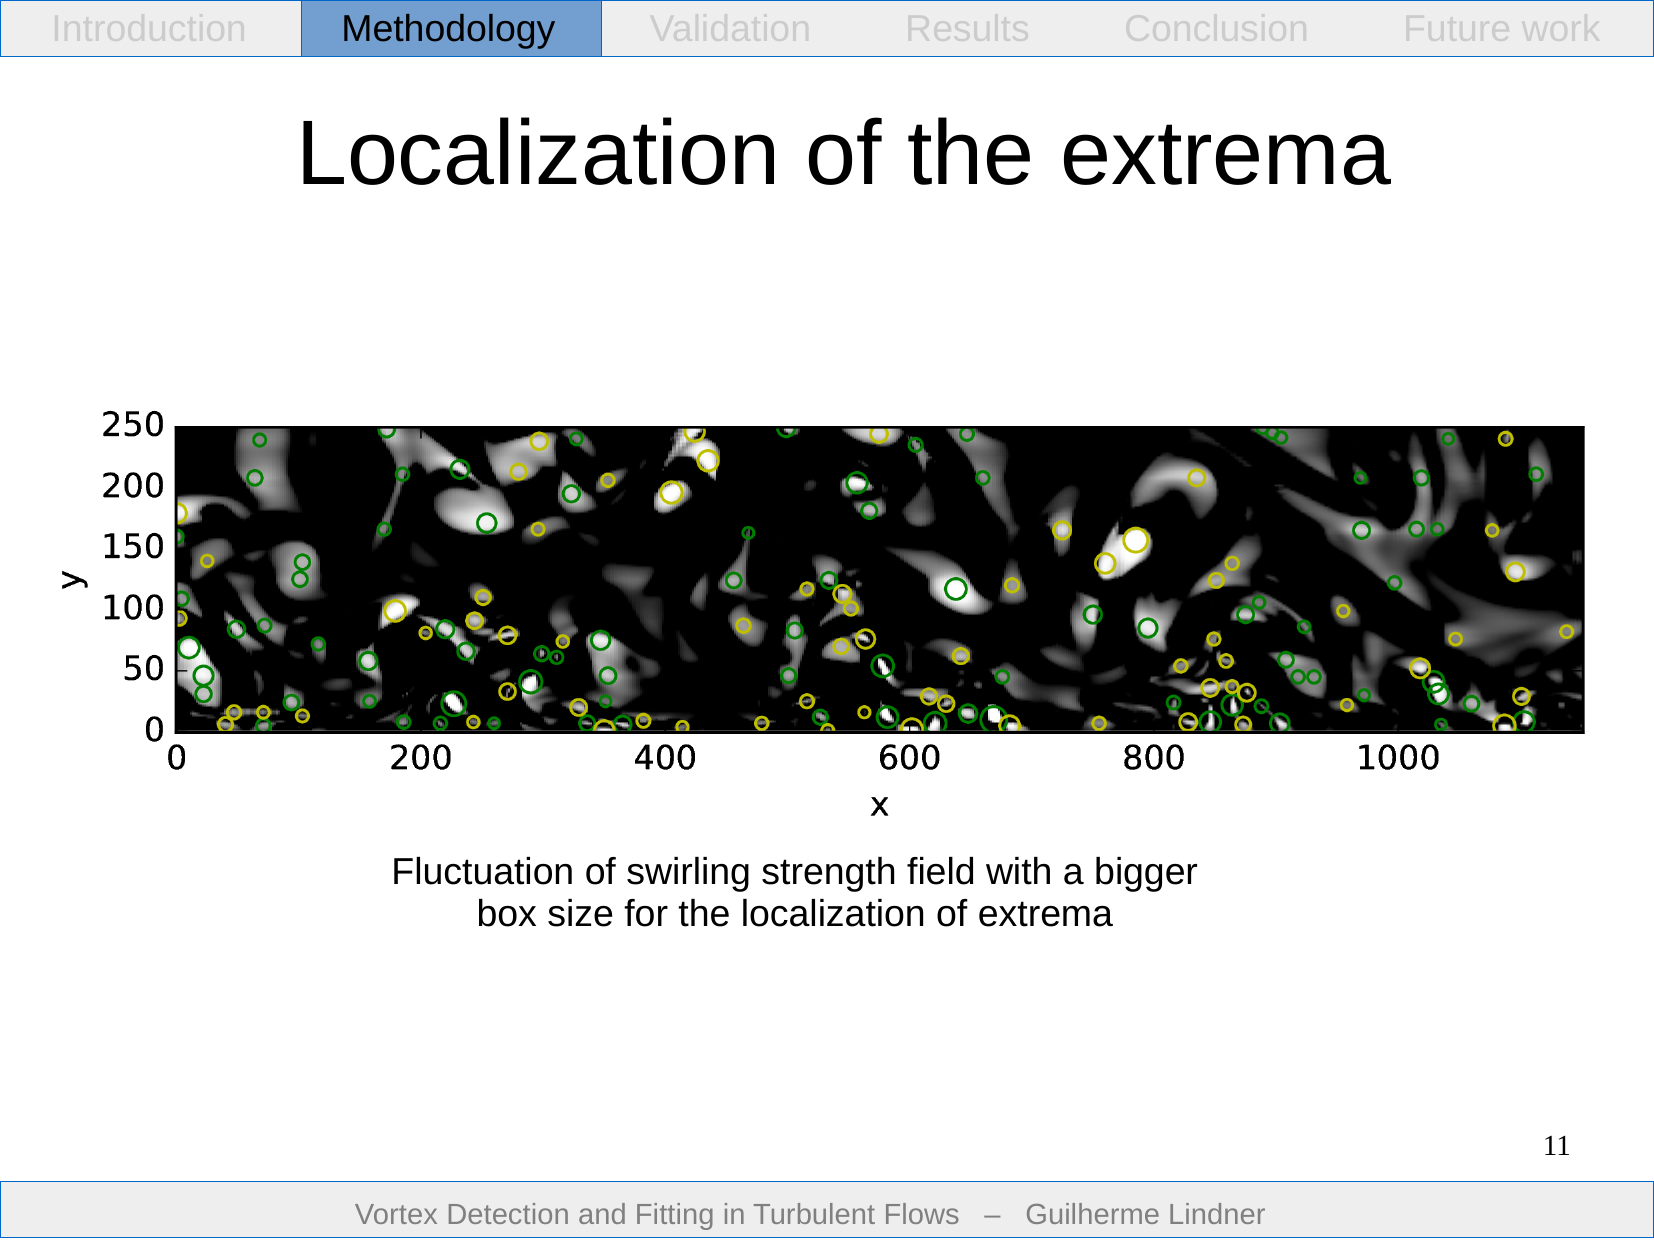

Introduction Methodology Validation Results Conclusion Future work
# Localization of the extrema
Fluctuation of swirling strength field with a bigger box size for the localization of extrema
11
Vortex Detection and Fitting in Turbulent Flows – Guilherme Lindner